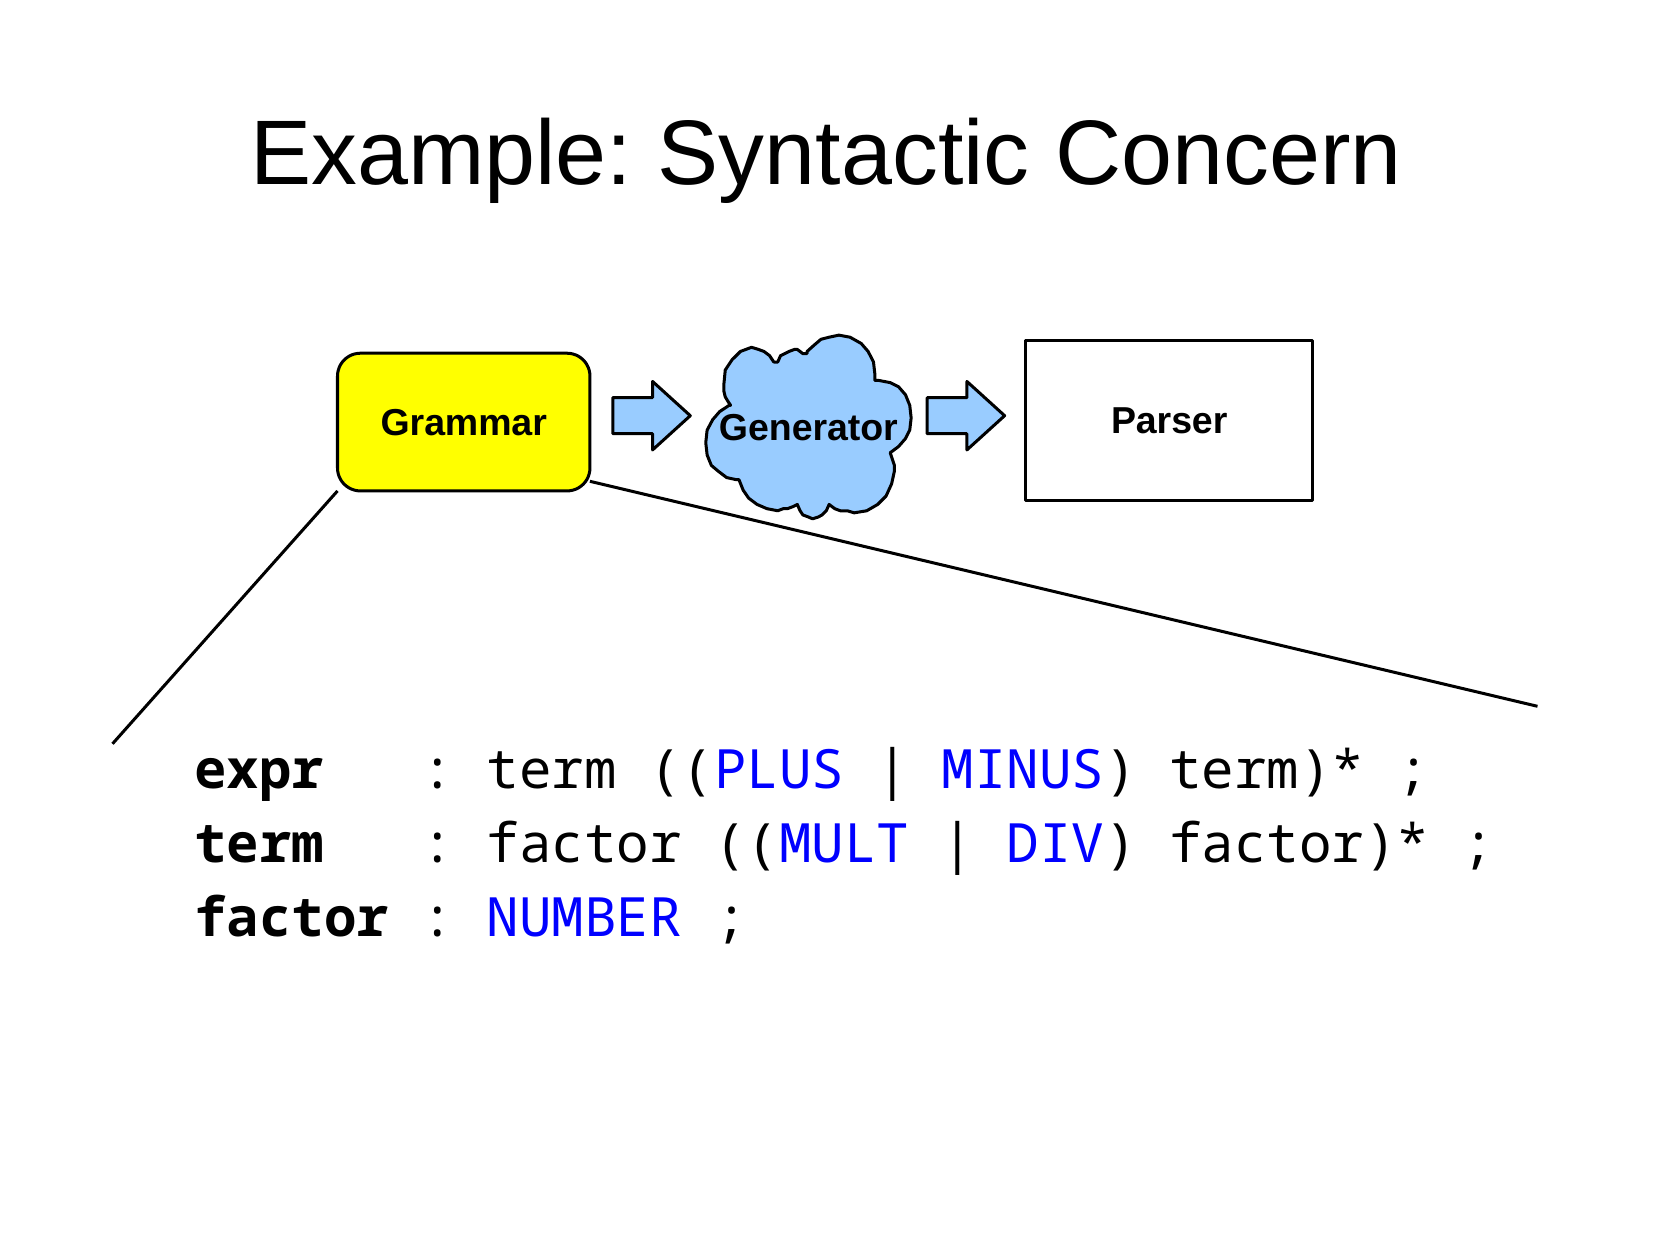

# Example: Syntactic Concern
Generator
Parser
Grammar
expr : term ((PLUS | MINUS) term)* ;
term : factor ((MULT | DIV) factor)* ;
factor : NUMBER ;